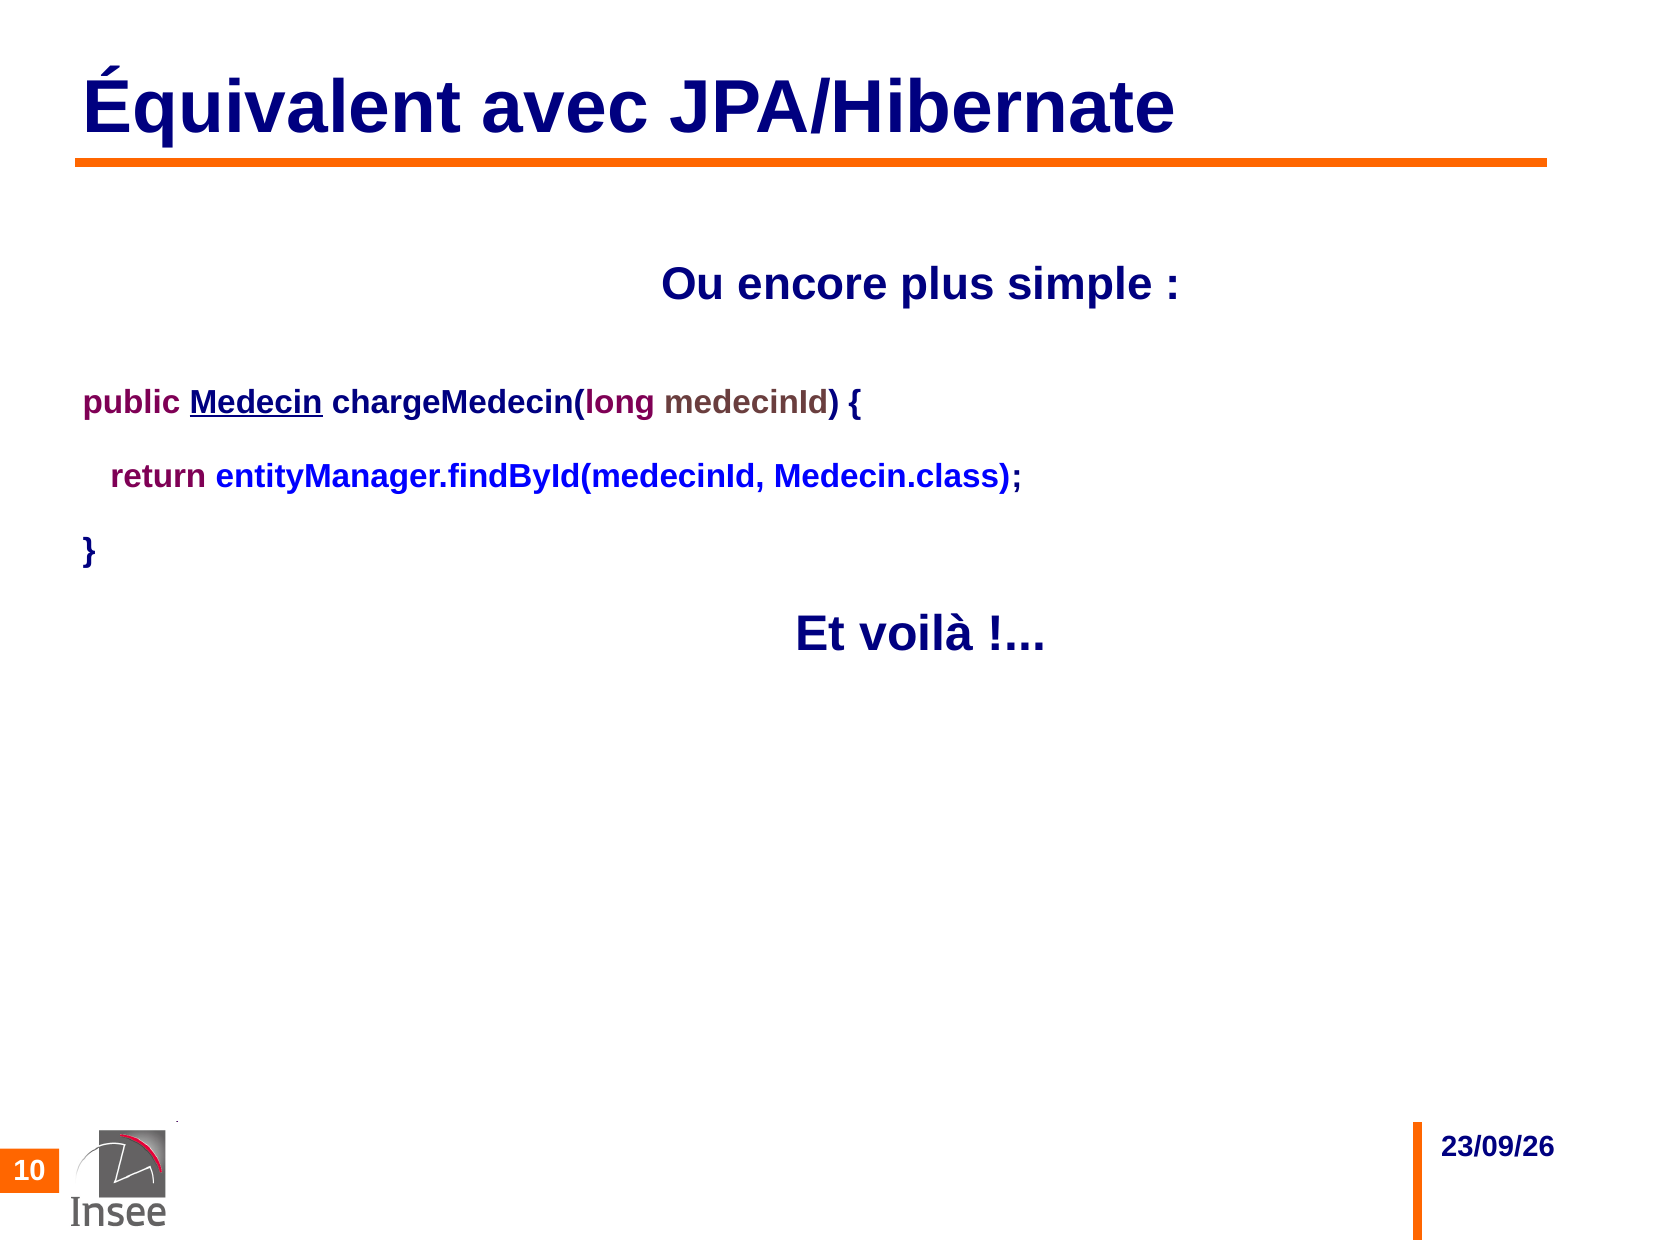

# Équivalent avec JPA/Hibernate
Ou encore plus simple :
public Medecin chargeMedecin(long medecinId) {
 return entityManager.findById(medecinId, Medecin.class);
}
Et voilà !...
10